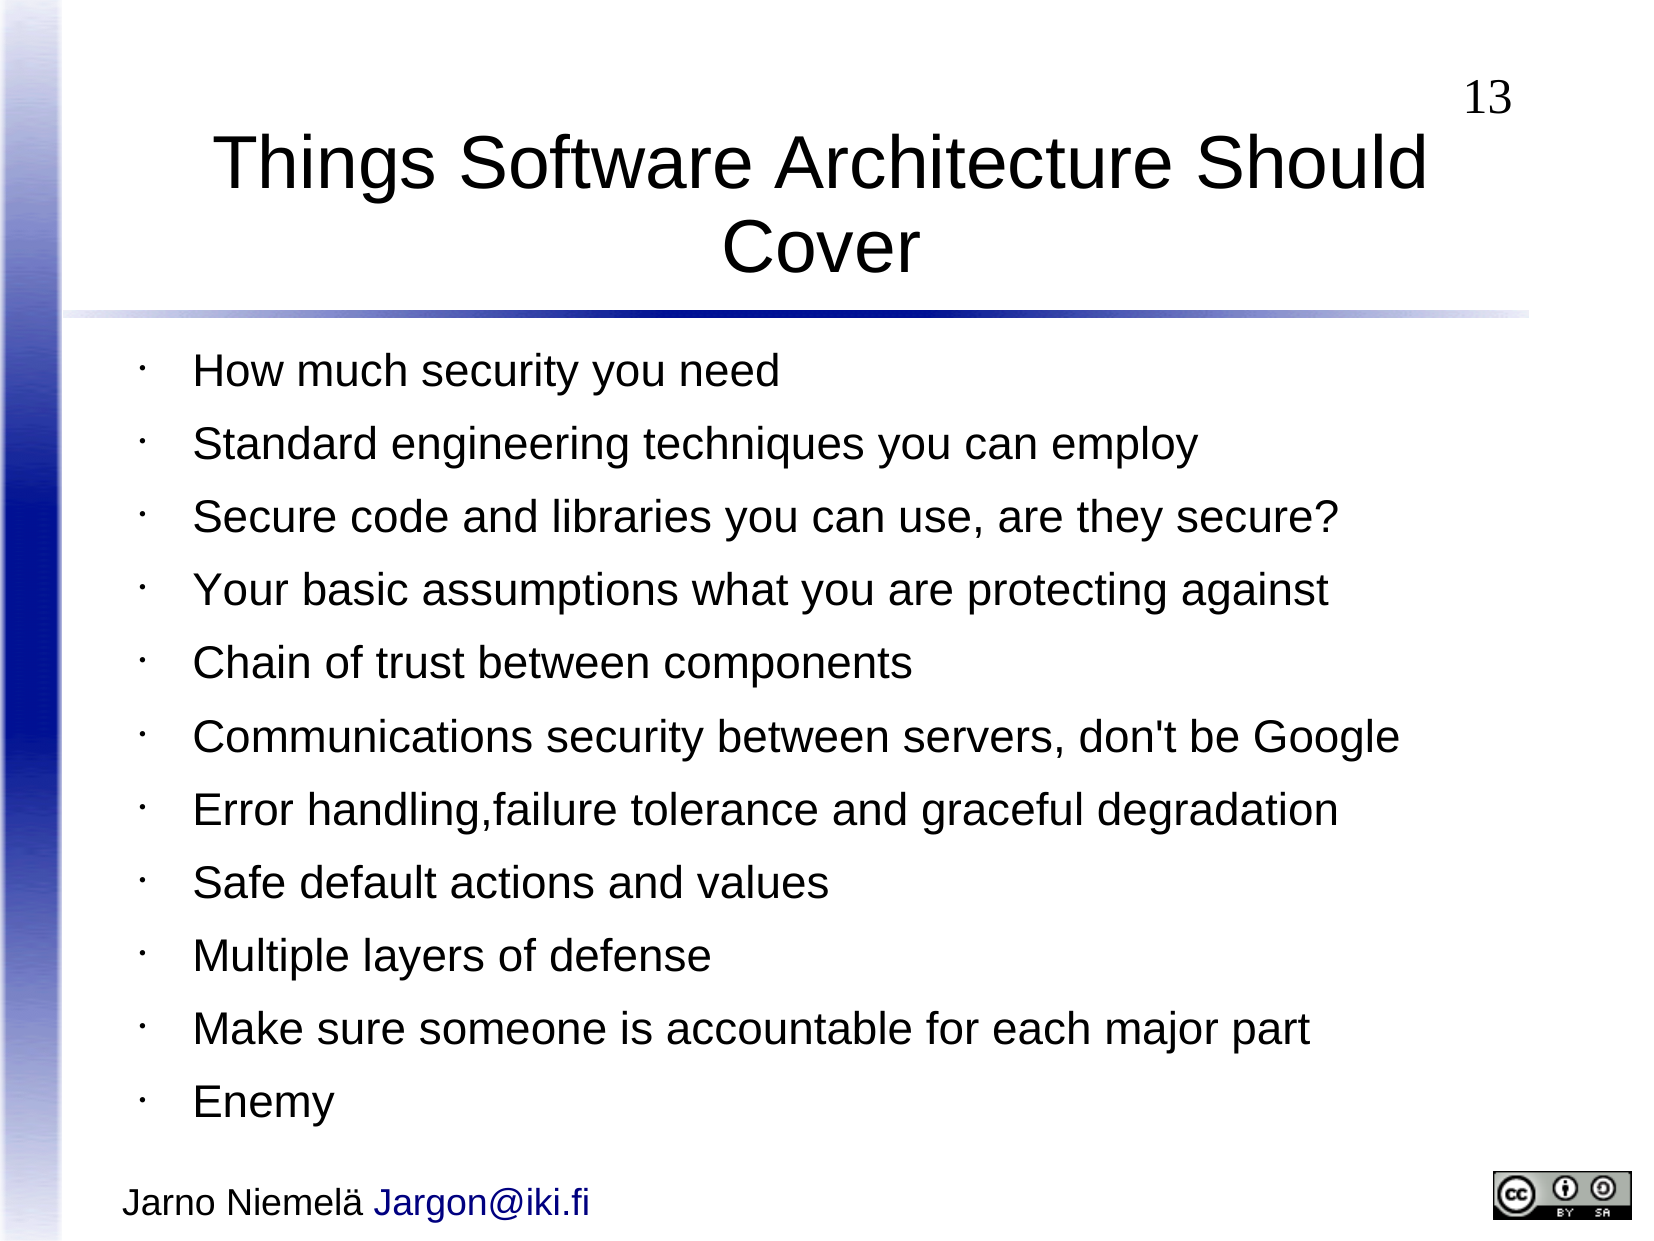

# Things Software Architecture Should Cover
How much security you need
Standard engineering techniques you can employ
Secure code and libraries you can use, are they secure?
Your basic assumptions what you are protecting against
Chain of trust between components
Communications security between servers, don't be Google
Error handling,failure tolerance and graceful degradation
Safe default actions and values
Multiple layers of defense
Make sure someone is accountable for each major part
Enemy